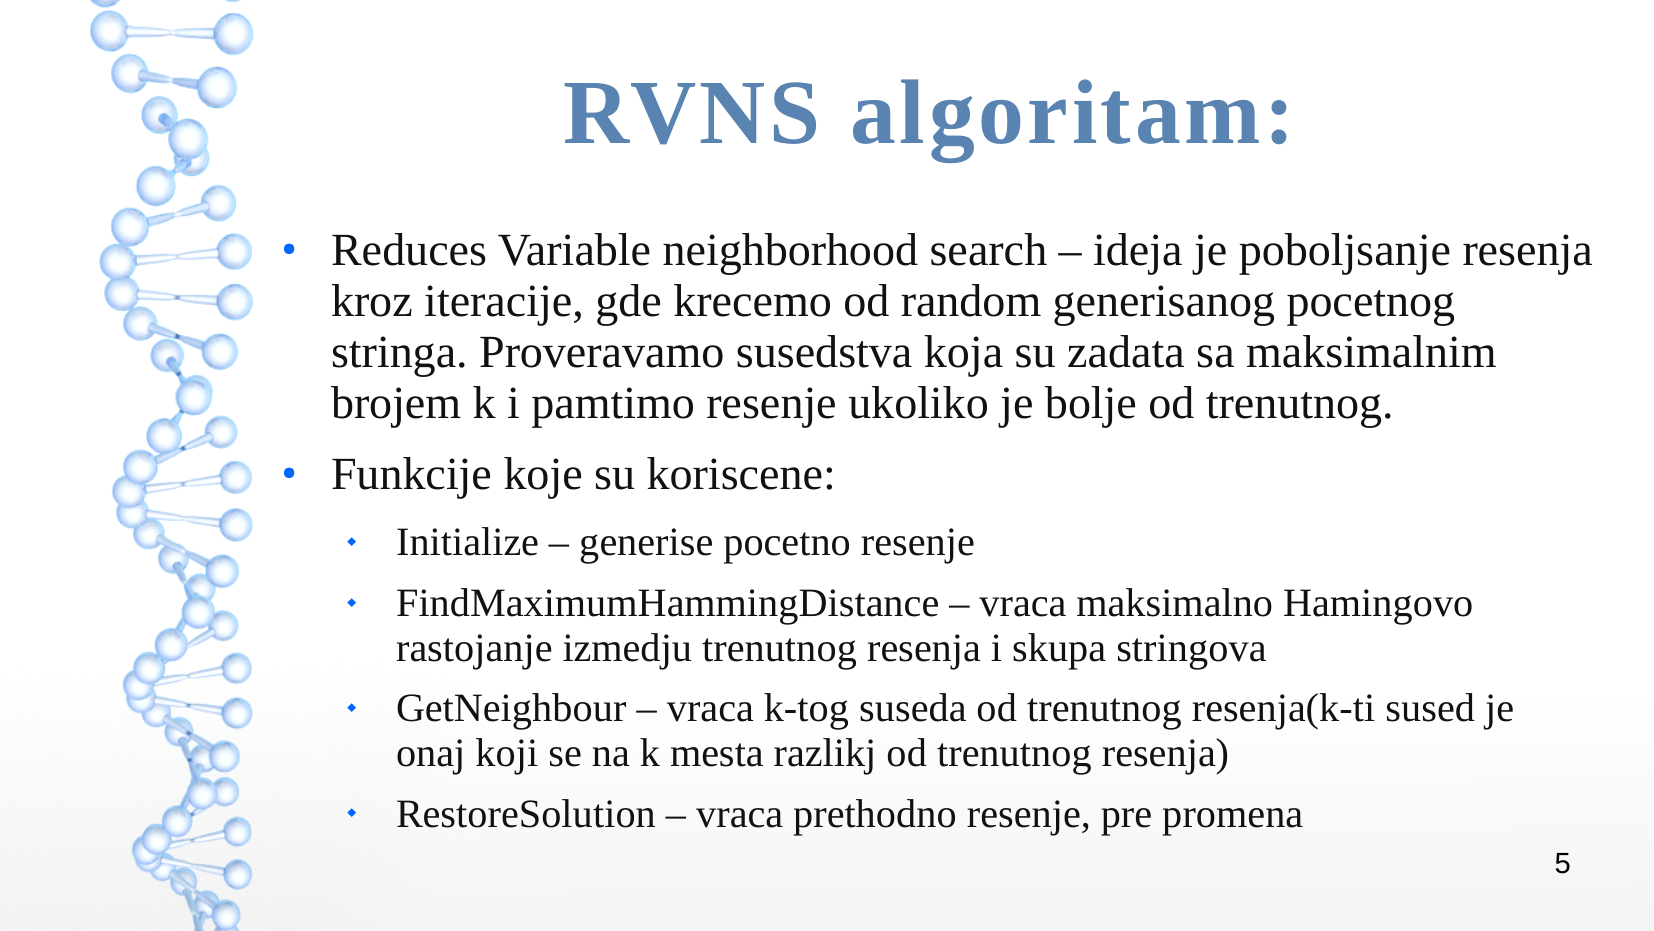

# RVNS algoritam:
Reduces Variable neighborhood search – ideja je poboljsanje resenja kroz iteracije, gde krecemo od random generisanog pocetnog stringa. Proveravamo susedstva koja su zadata sa maksimalnim brojem k i pamtimo resenje ukoliko je bolje od trenutnog.
Funkcije koje su koriscene:
Initialize – generise pocetno resenje
FindMaximumHammingDistance – vraca maksimalno Hamingovo rastojanje izmedju trenutnog resenja i skupa stringova
GetNeighbour – vraca k-tog suseda od trenutnog resenja(k-ti sused je onaj koji se na k mesta razlikj od trenutnog resenja)
RestoreSolution – vraca prethodno resenje, pre promena
5